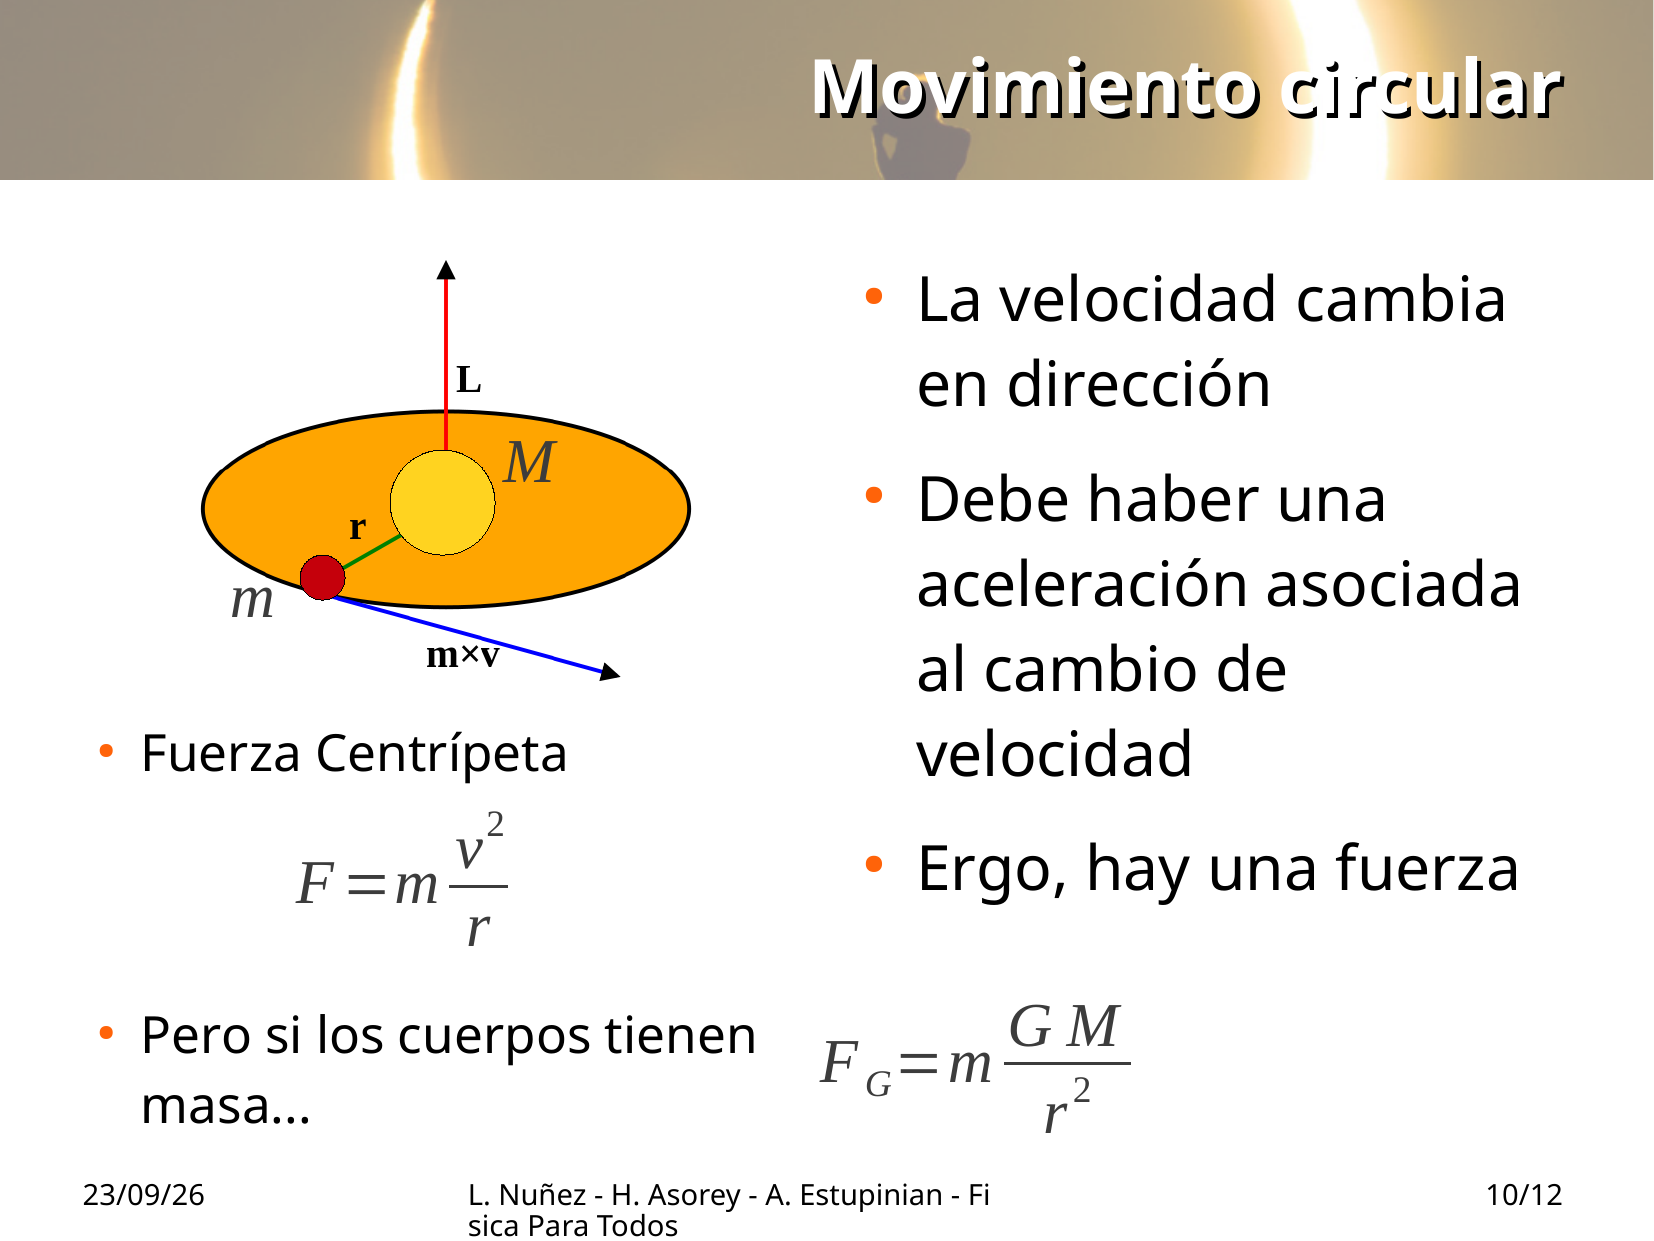

# Movimiento circular
La velocidad cambia en dirección
Debe haber una aceleración asociada al cambio de velocidad
Ergo, hay una fuerza
Fuerza Centrípeta
Pero si los cuerpos tienen masa...
L. Nuñez - H. Asorey - A. Estupinian - Fisica Para Todos
10